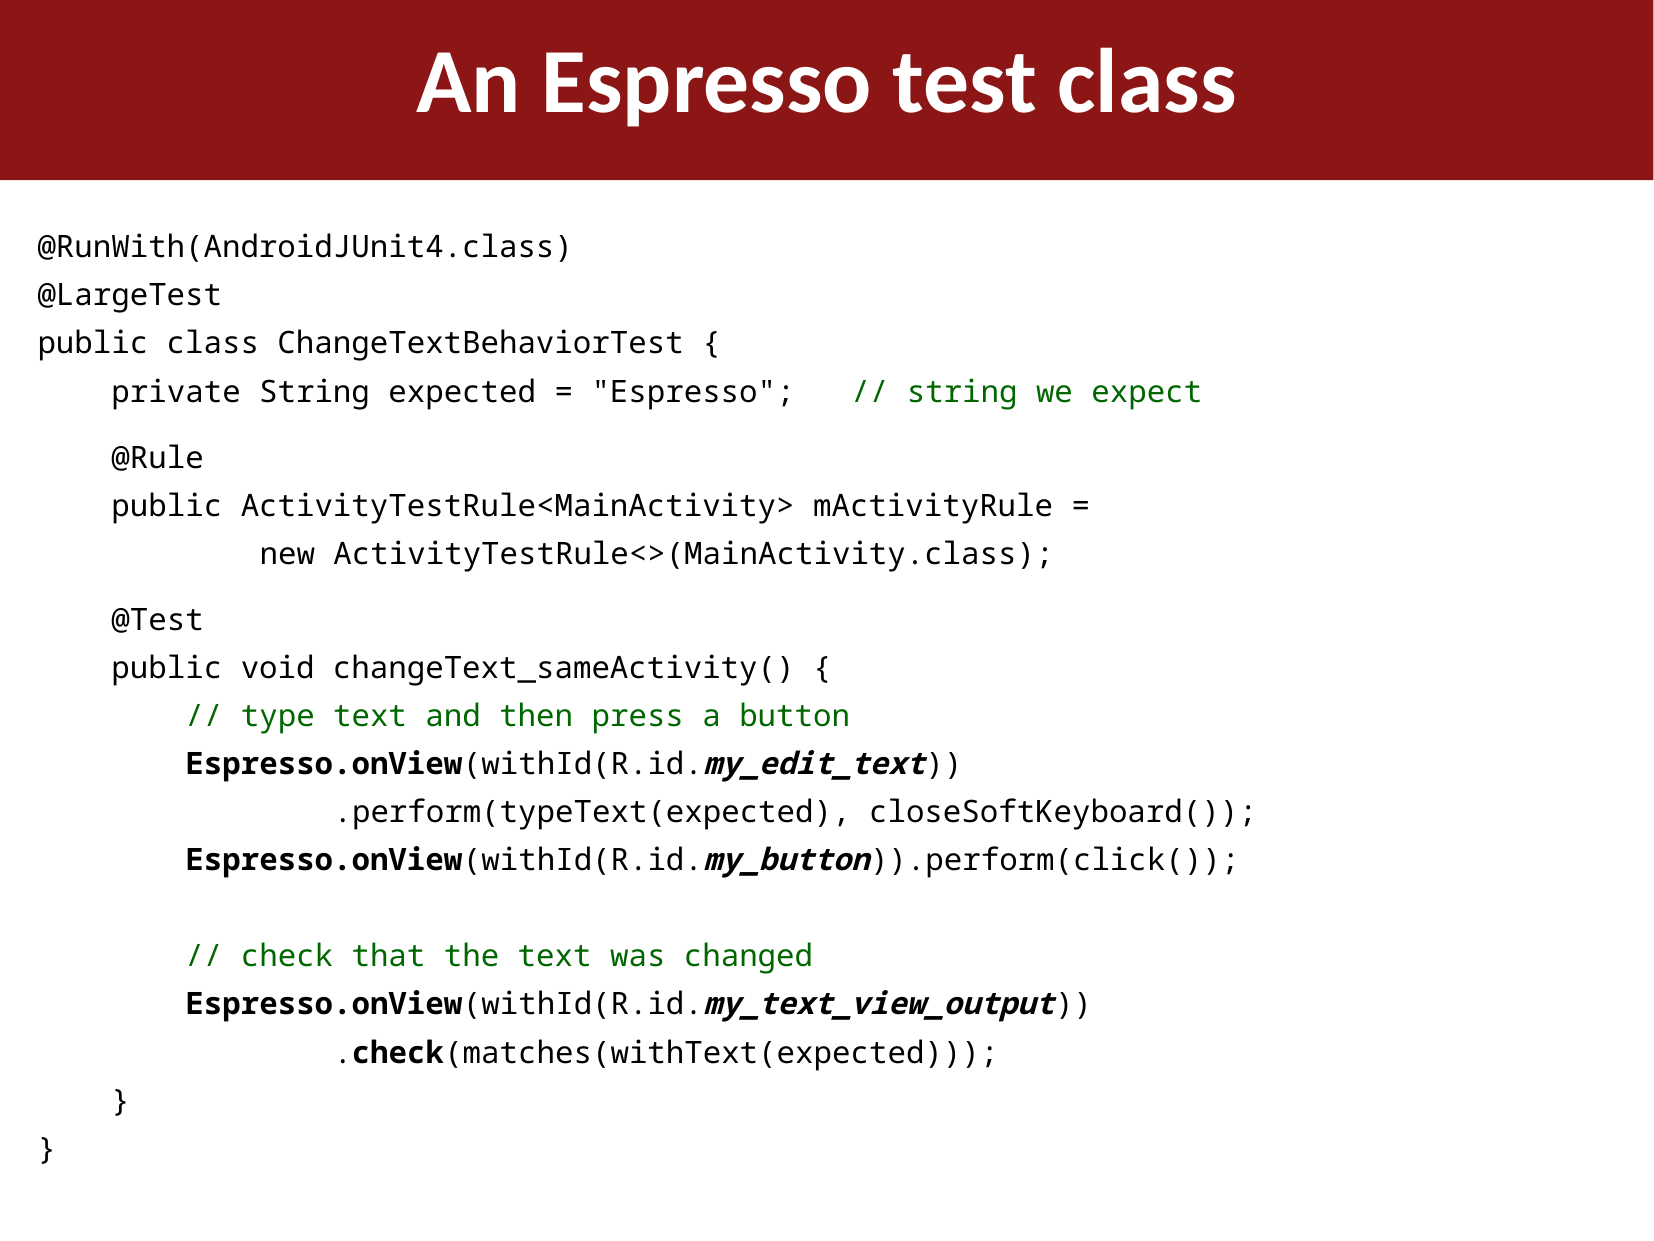

# An Espresso test class
@RunWith(AndroidJUnit4.class)
@LargeTest
public class ChangeTextBehaviorTest {
 private String expected = "Espresso"; // string we expect
 @Rule
 public ActivityTestRule<MainActivity> mActivityRule =
 new ActivityTestRule<>(MainActivity.class);
 @Test
 public void changeText_sameActivity() {
 // type text and then press a button
 Espresso.onView(withId(R.id.my_edit_text))
 .perform(typeText(expected), closeSoftKeyboard());
 Espresso.onView(withId(R.id.my_button)).perform(click());
 // check that the text was changed
 Espresso.onView(withId(R.id.my_text_view_output))
 .check(matches(withText(expected)));
 }
}